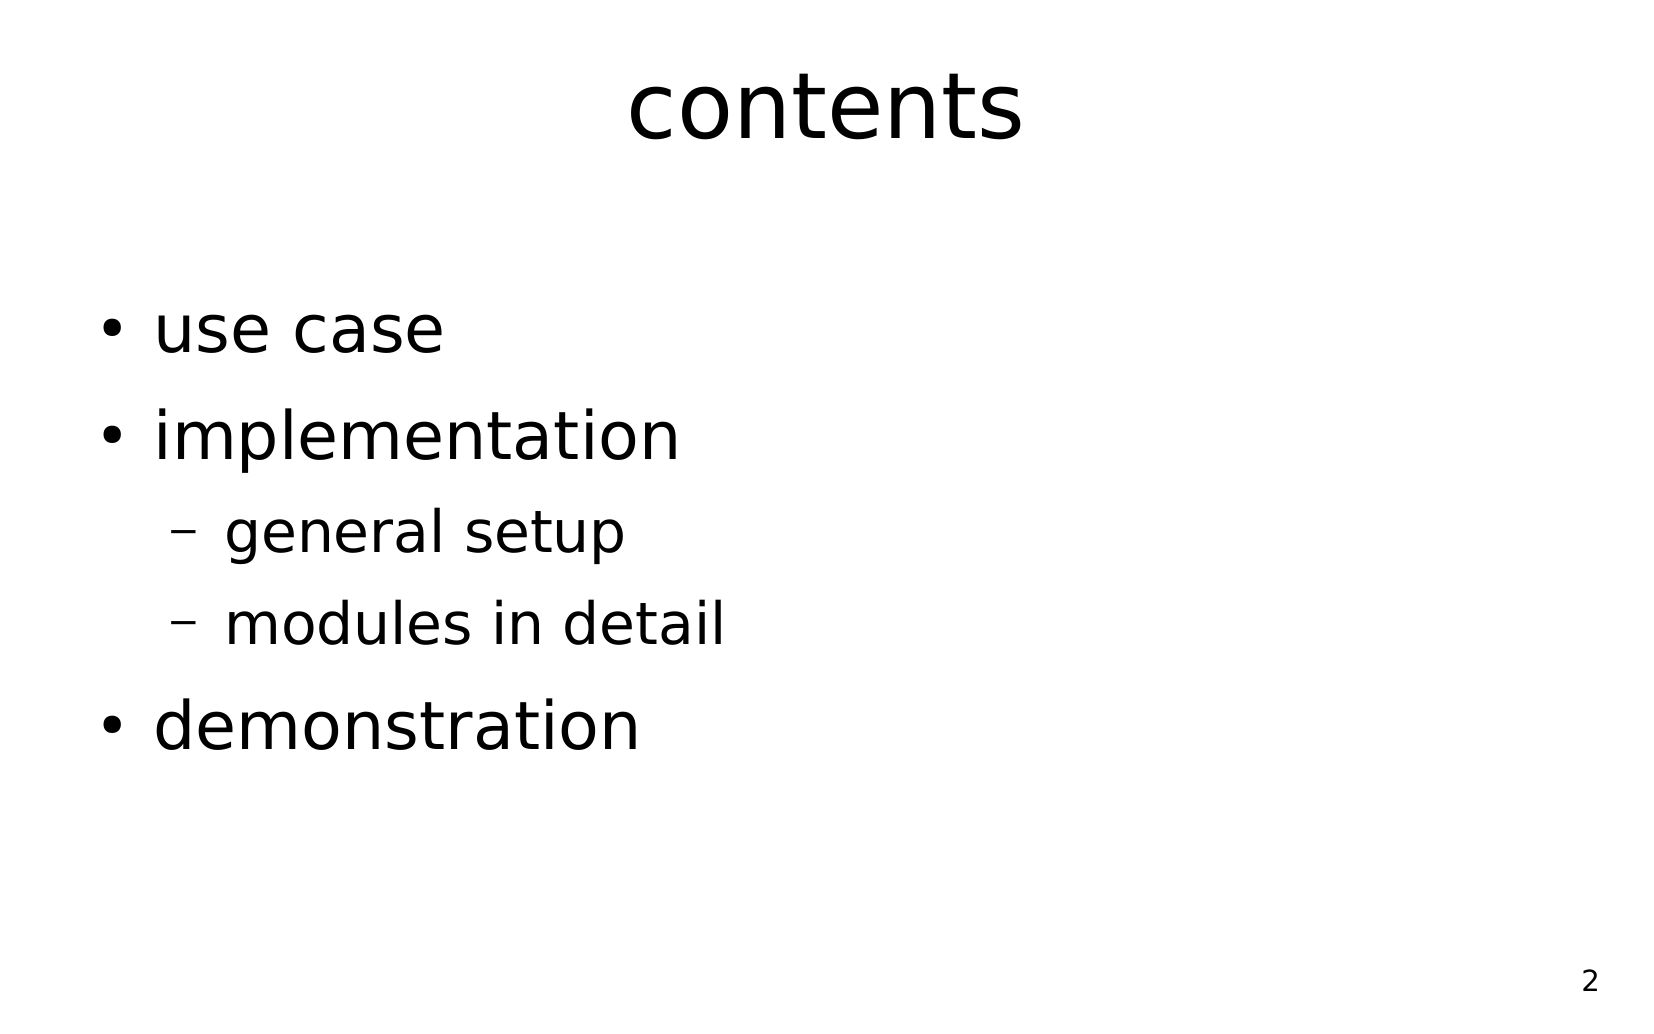

# contents
use case
implementation
general setup
modules in detail
demonstration
2